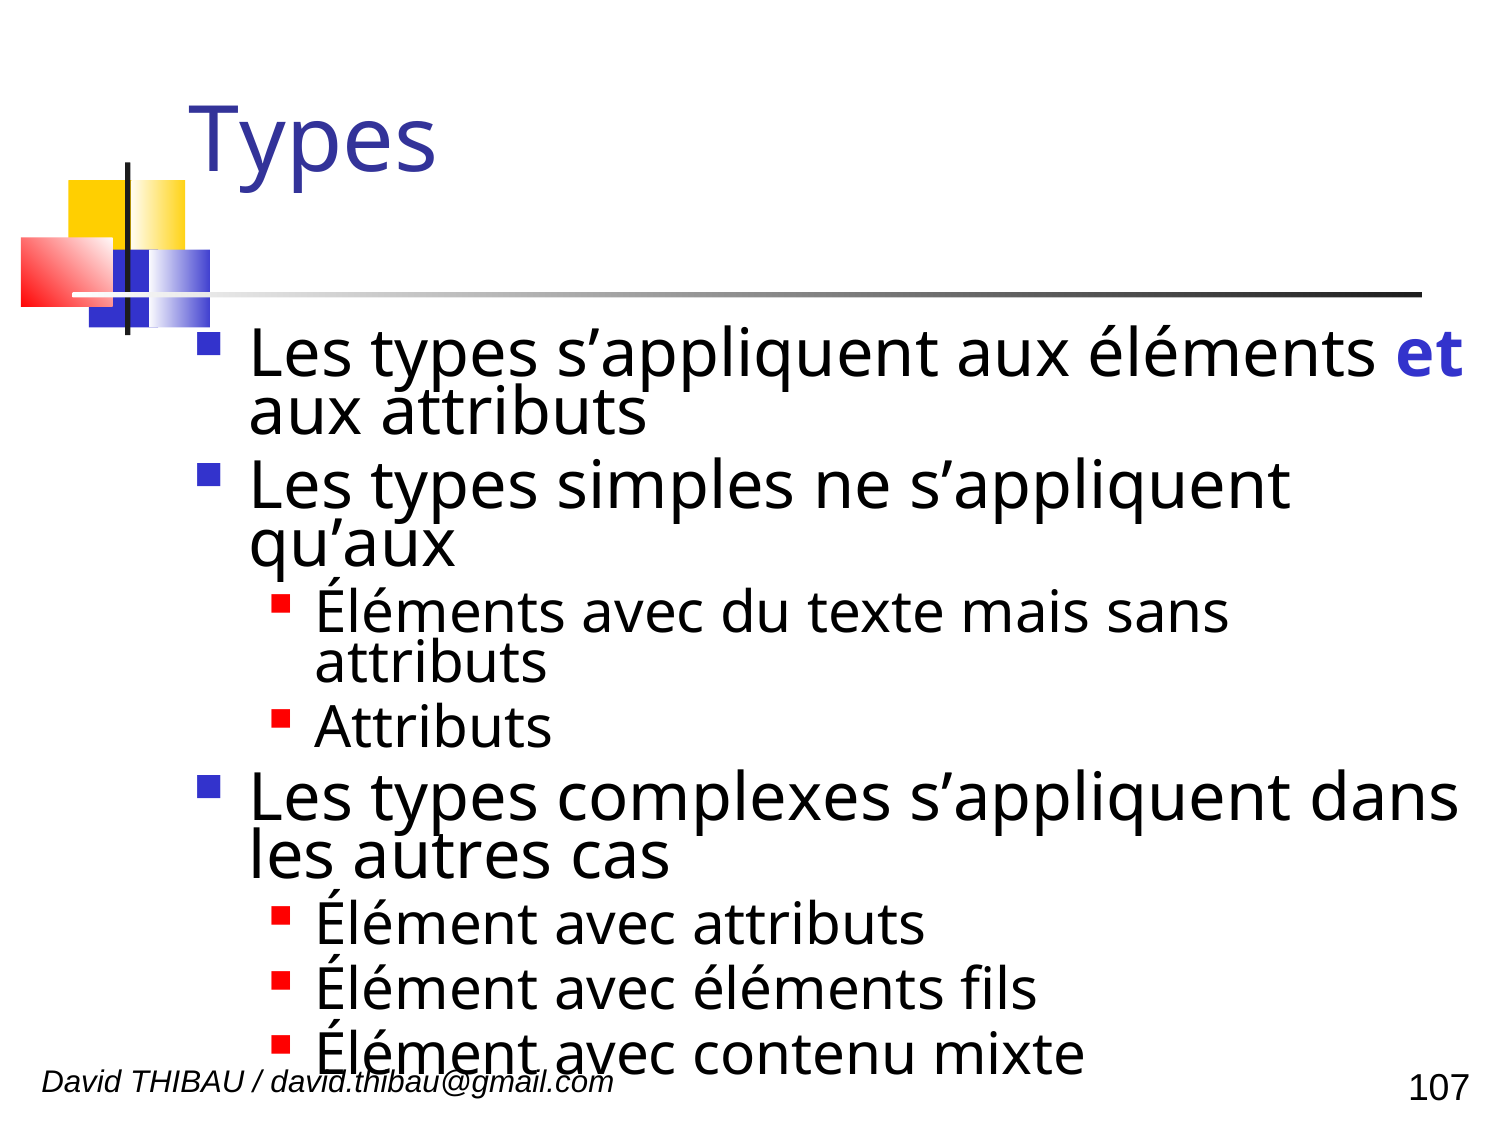

# Types
Les types s’appliquent aux éléments et aux attributs
Les types simples ne s’appliquent qu’aux
Éléments avec du texte mais sans attributs
Attributs
Les types complexes s’appliquent dans les autres cas
Élément avec attributs
Élément avec éléments fils
Élément avec contenu mixte